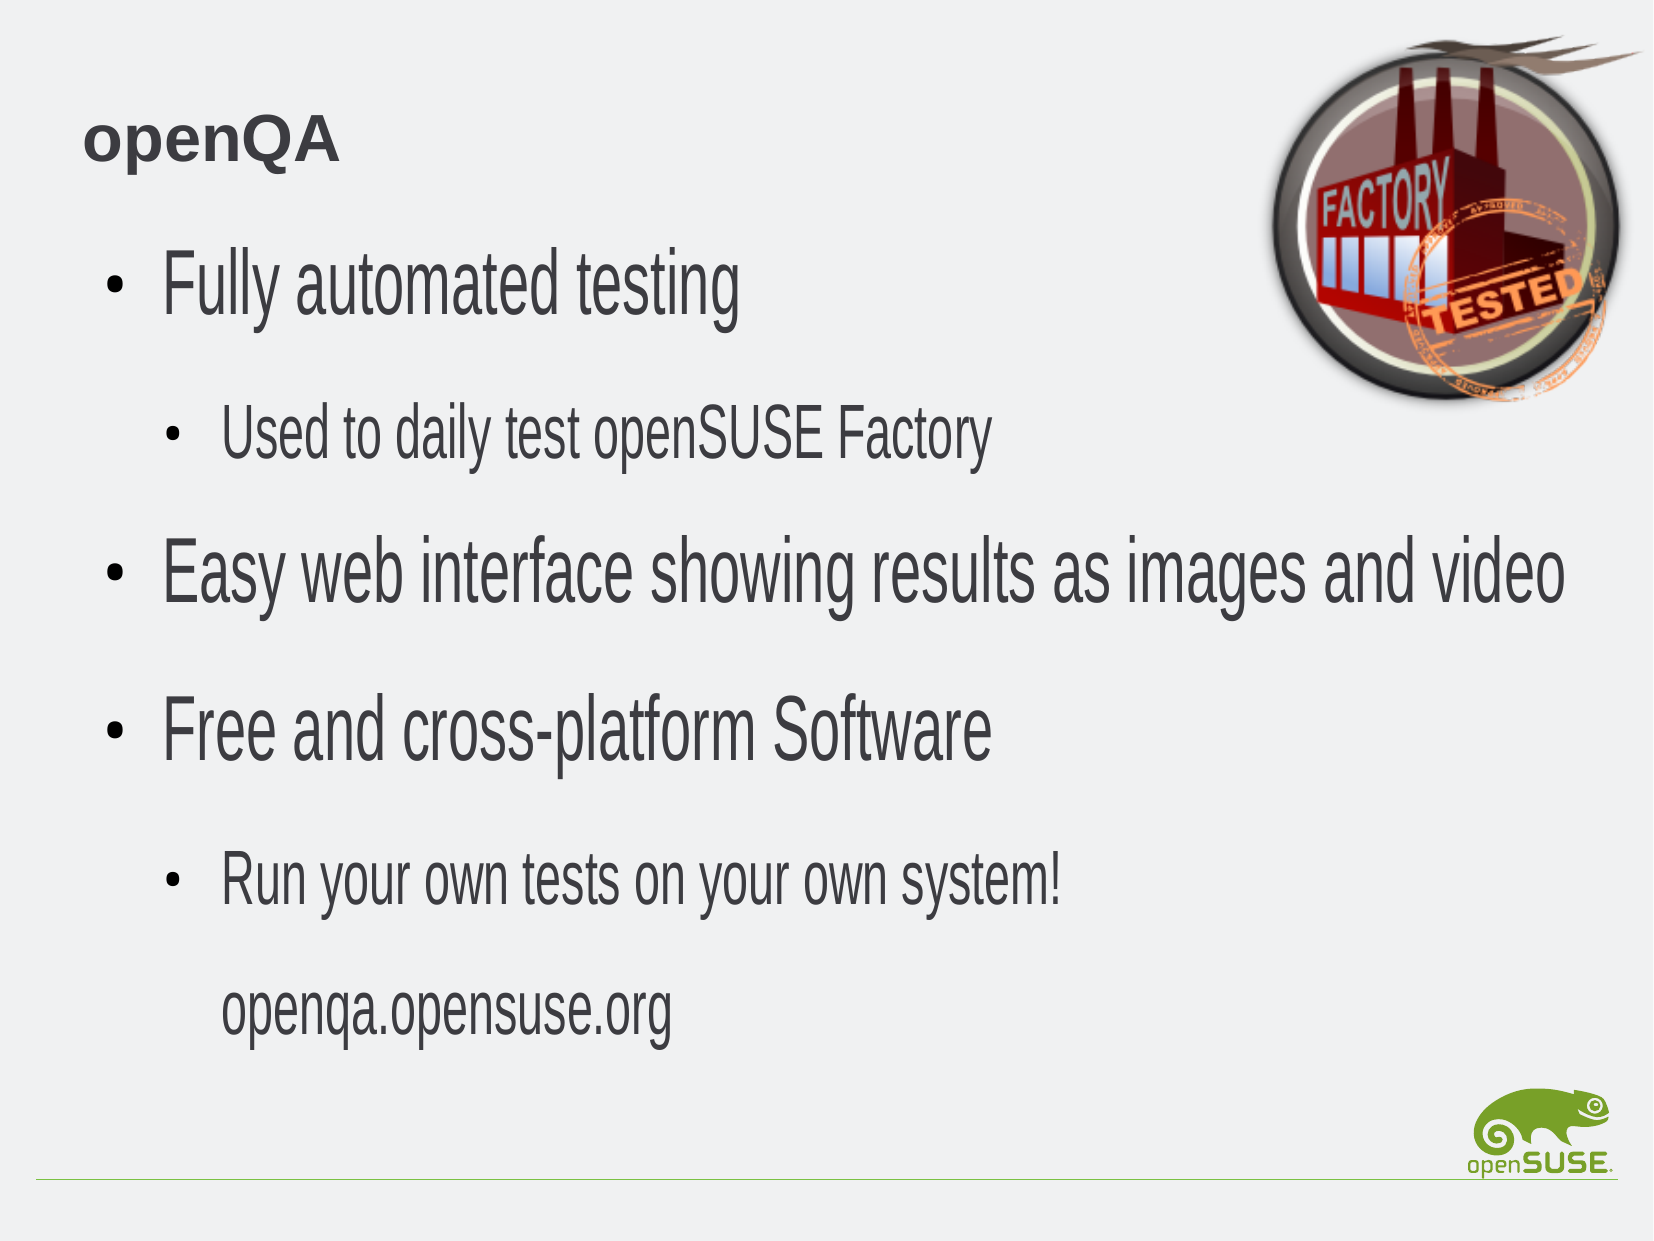

# openQA
Fully automated testing
Used to daily test openSUSE Factory
Easy web interface showing results as images and video
Free and cross-platform Software
Run your own tests on your own system!
openqa.opensuse.org